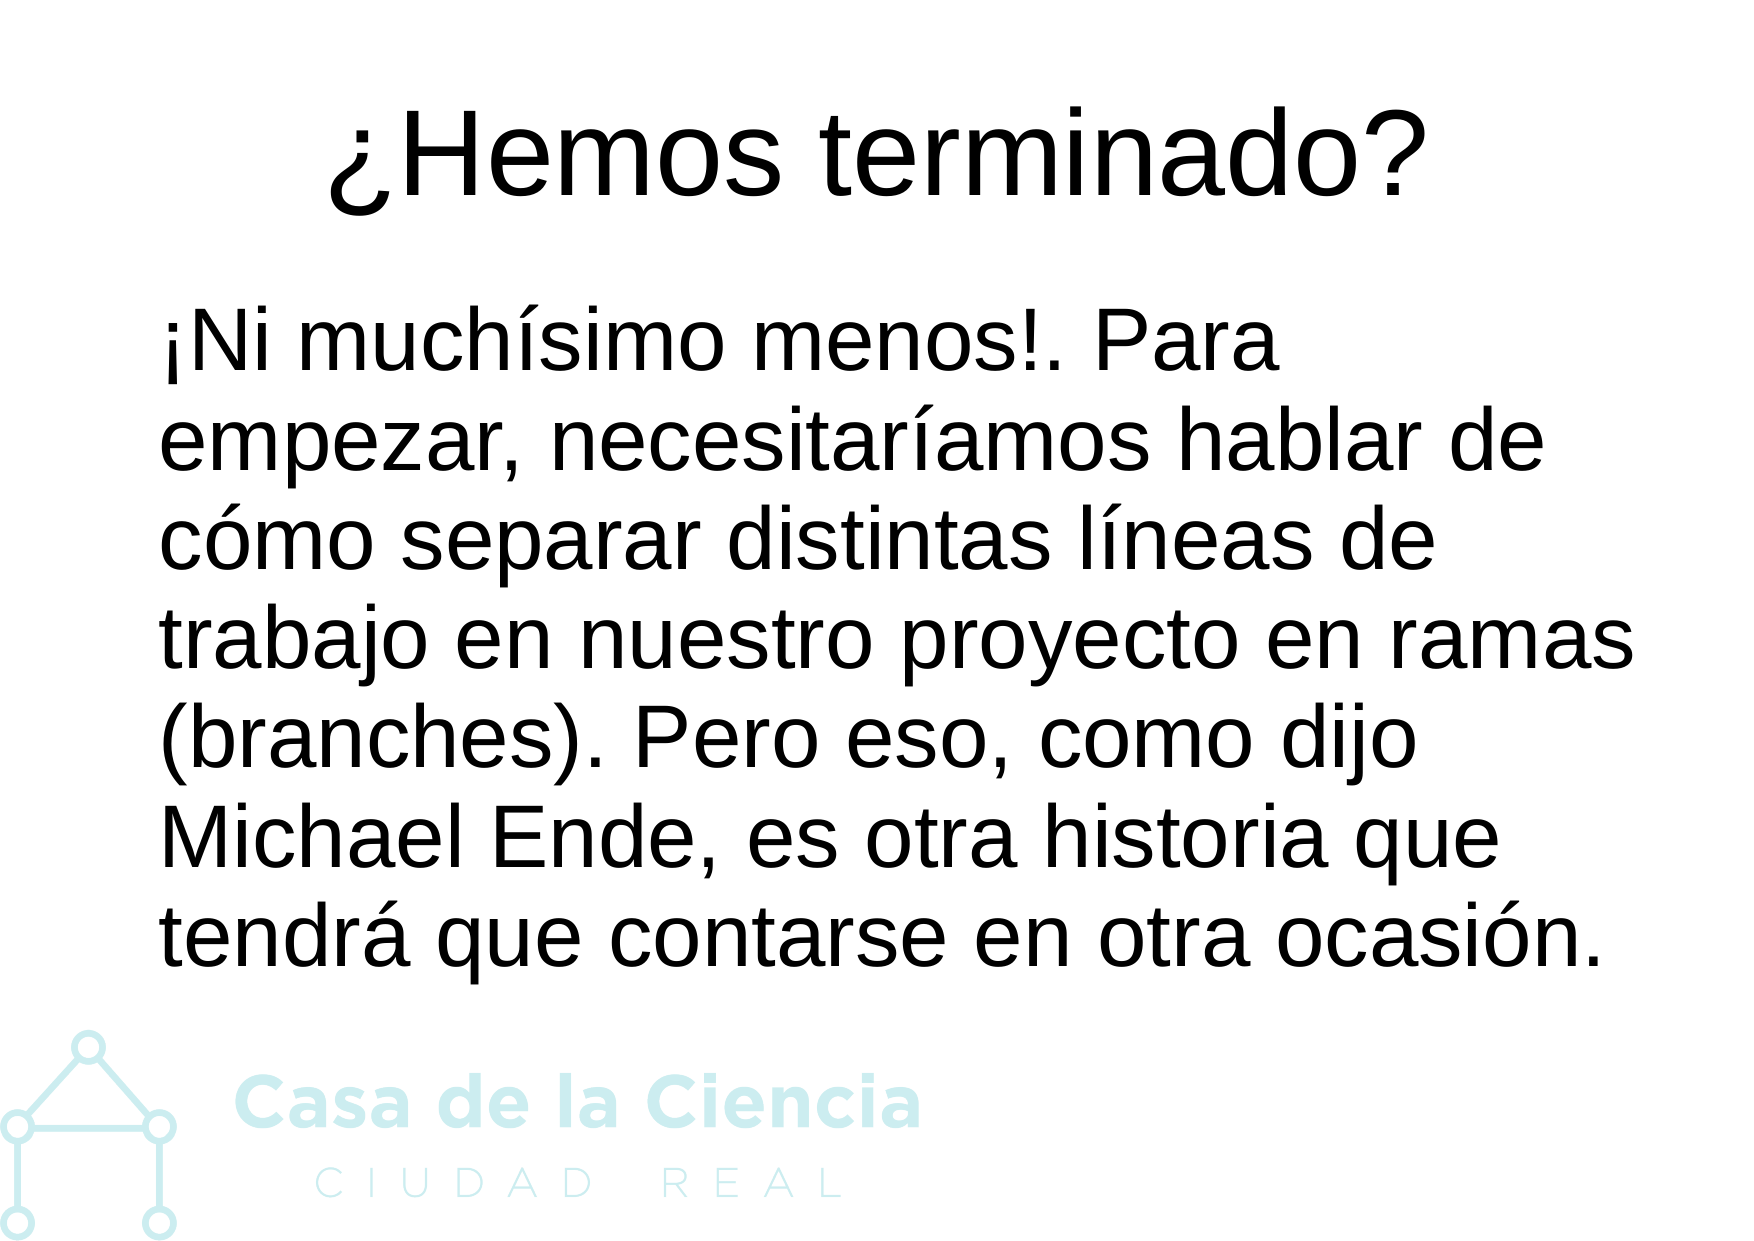

# ¿Hemos terminado?
¡Ni muchísimo menos!. Para empezar, necesitaríamos hablar de cómo separar distintas líneas de trabajo en nuestro proyecto en ramas (branches). Pero eso, como dijo Michael Ende, es otra historia que tendrá que contarse en otra ocasión.